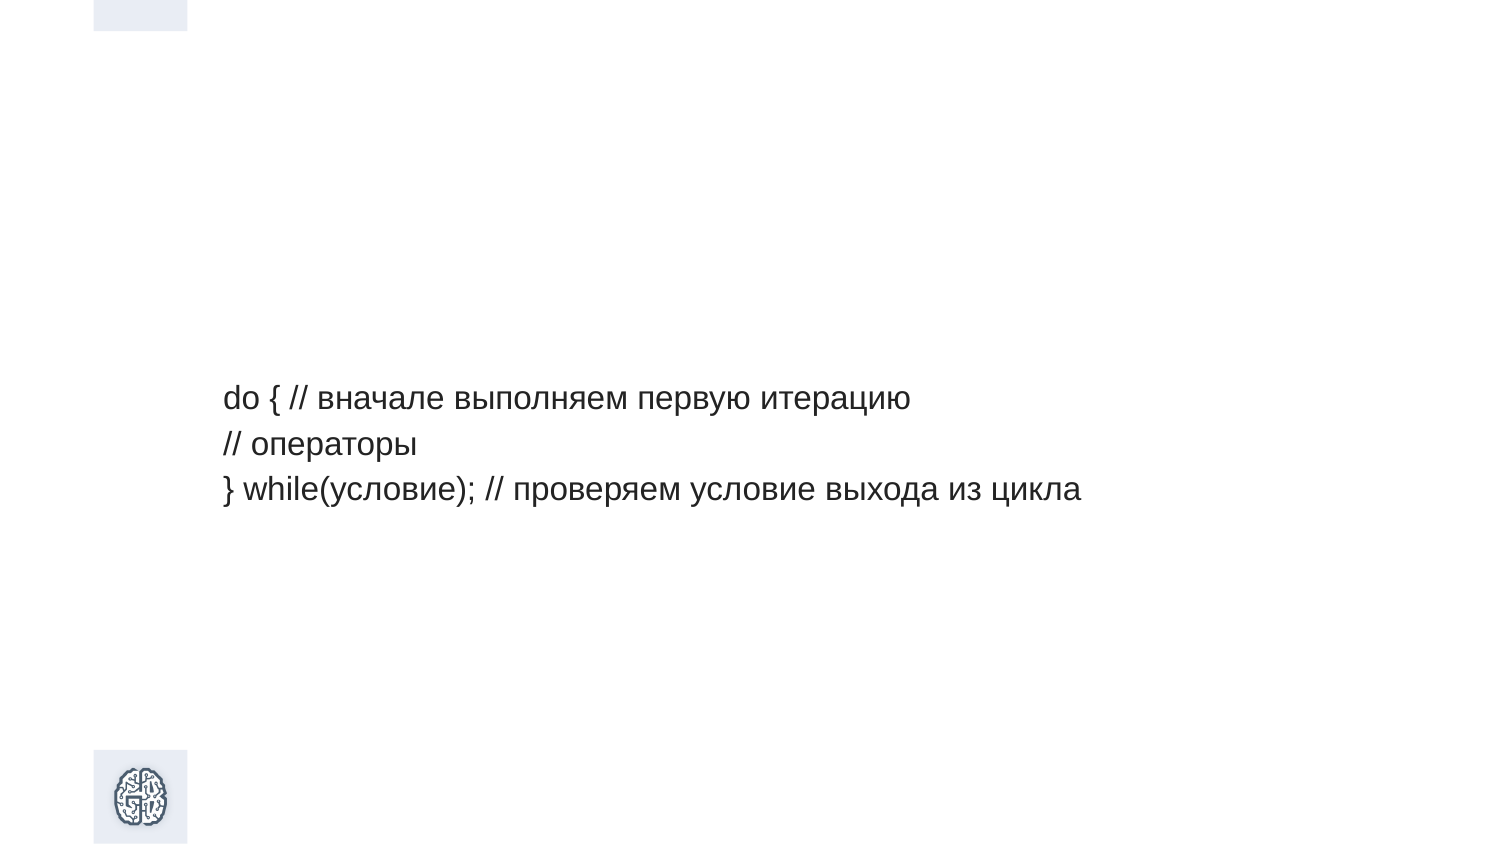

do { // вначале выполняем первую итерацию
// операторы
} while(условие); // проверяем условие выхода из цикла